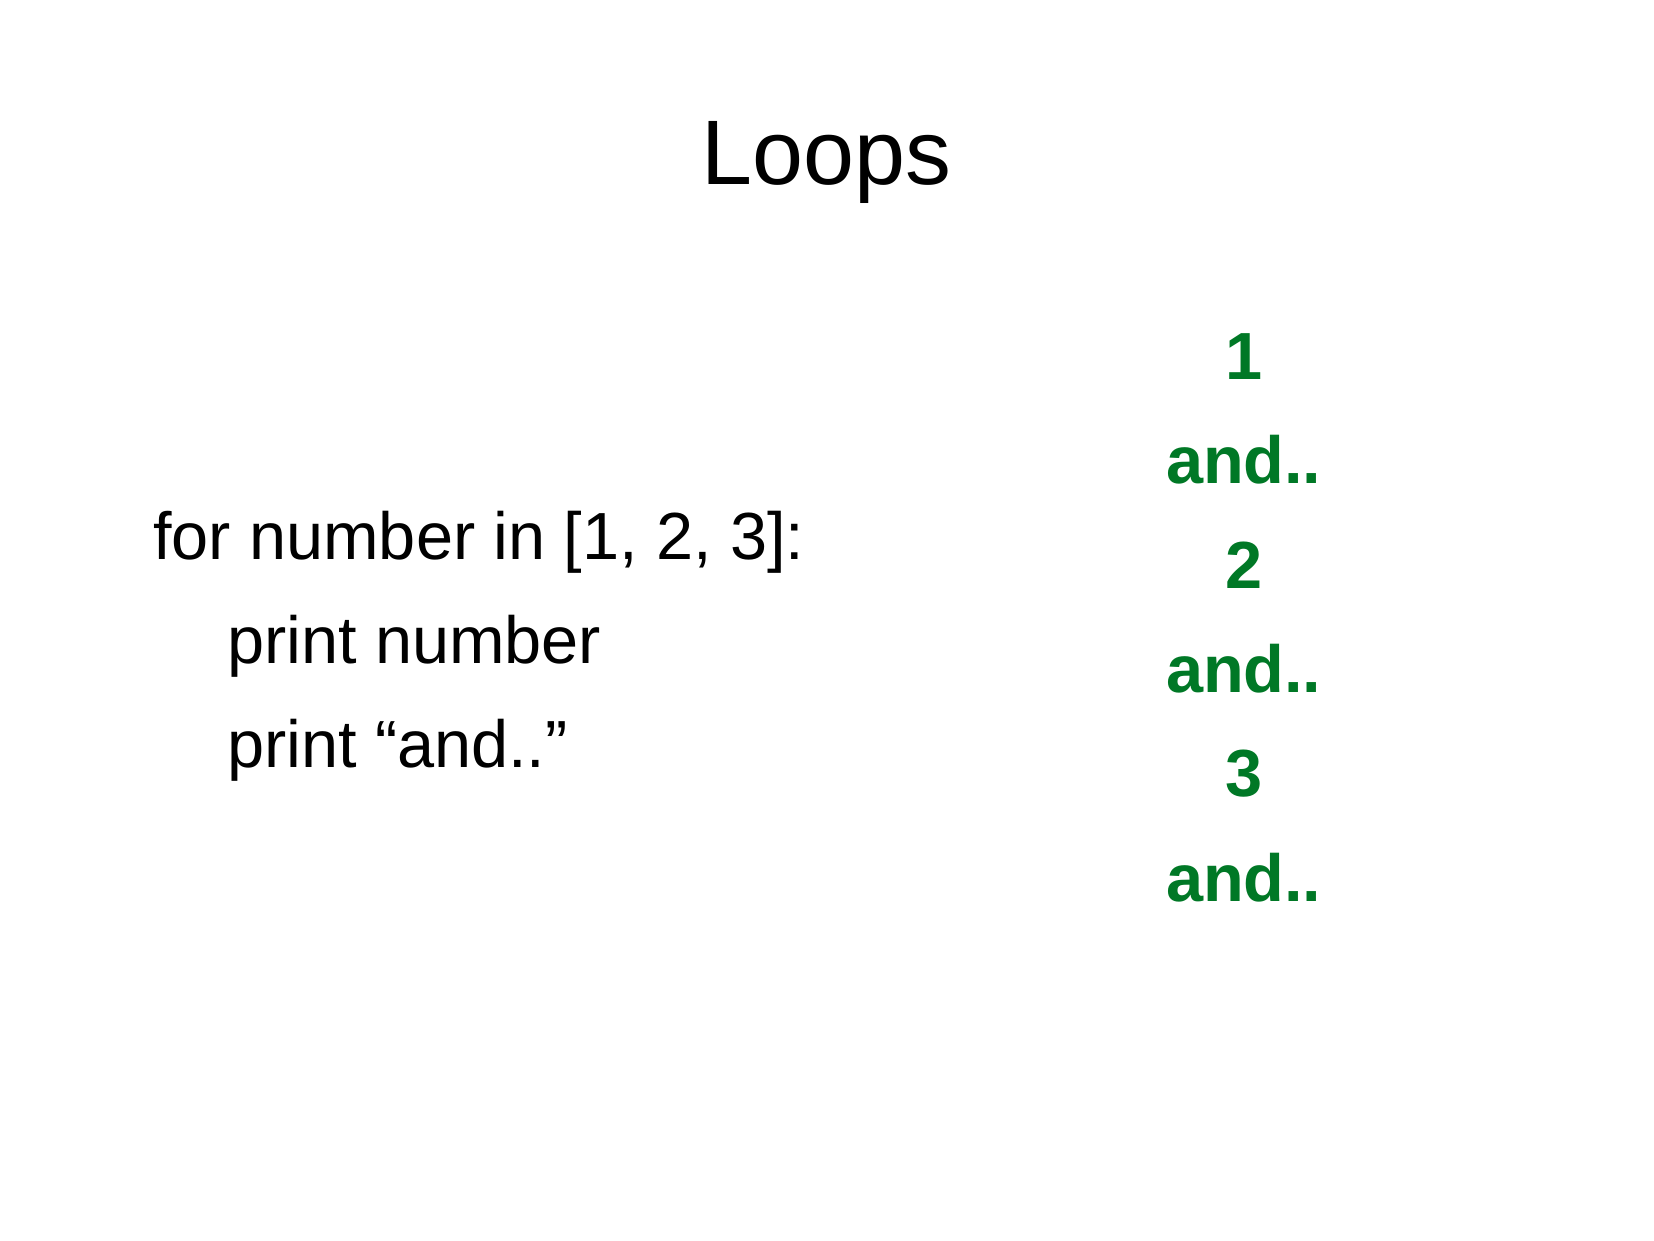

# Loops
for number in [1, 2, 3]:
 print number
 print “and..”
1
and..
2
and..
3
and..